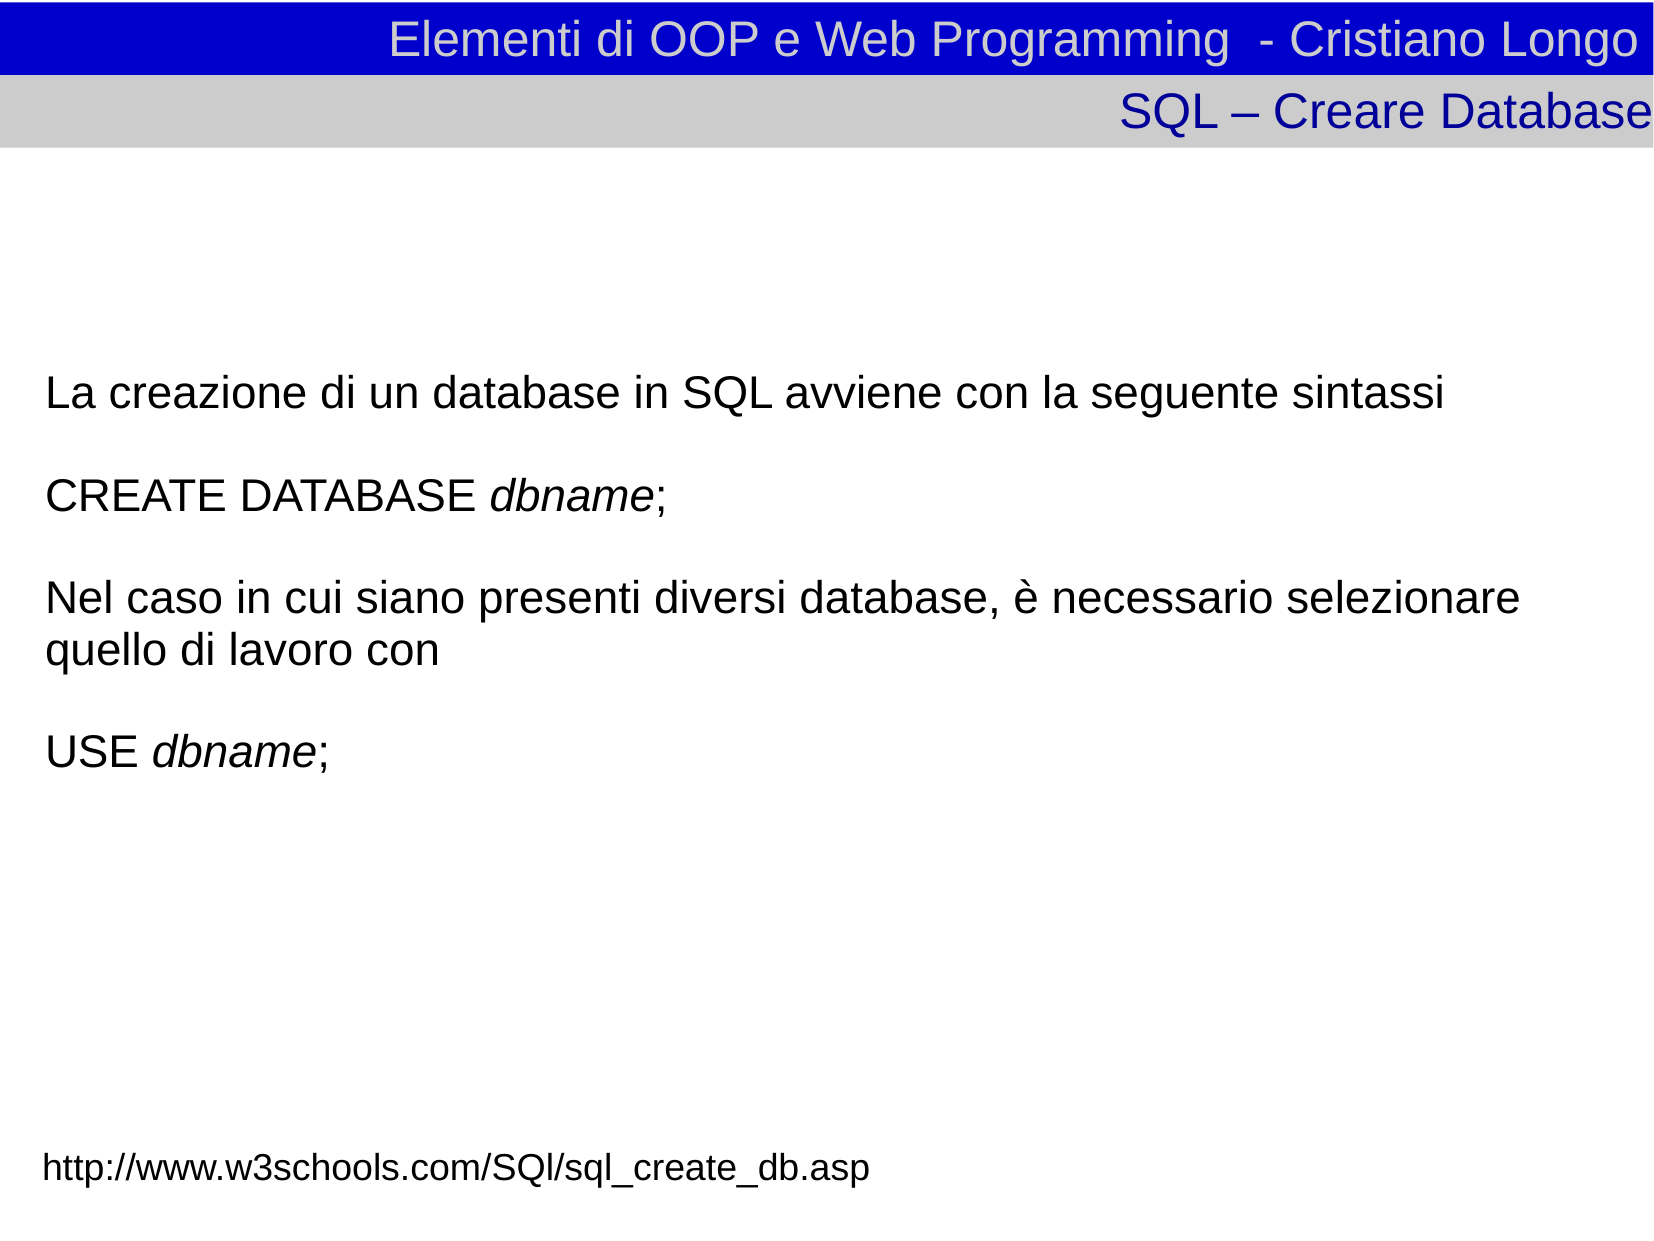

# Elementi di OOP e Web Programming - Cristiano Longo
SQL – Creare Database
La creazione di un database in SQL avviene con la seguente sintassi
CREATE DATABASE dbname;
Nel caso in cui siano presenti diversi database, è necessario selezionare quello di lavoro con
USE dbname;
http://www.w3schools.com/SQl/sql_create_db.asp